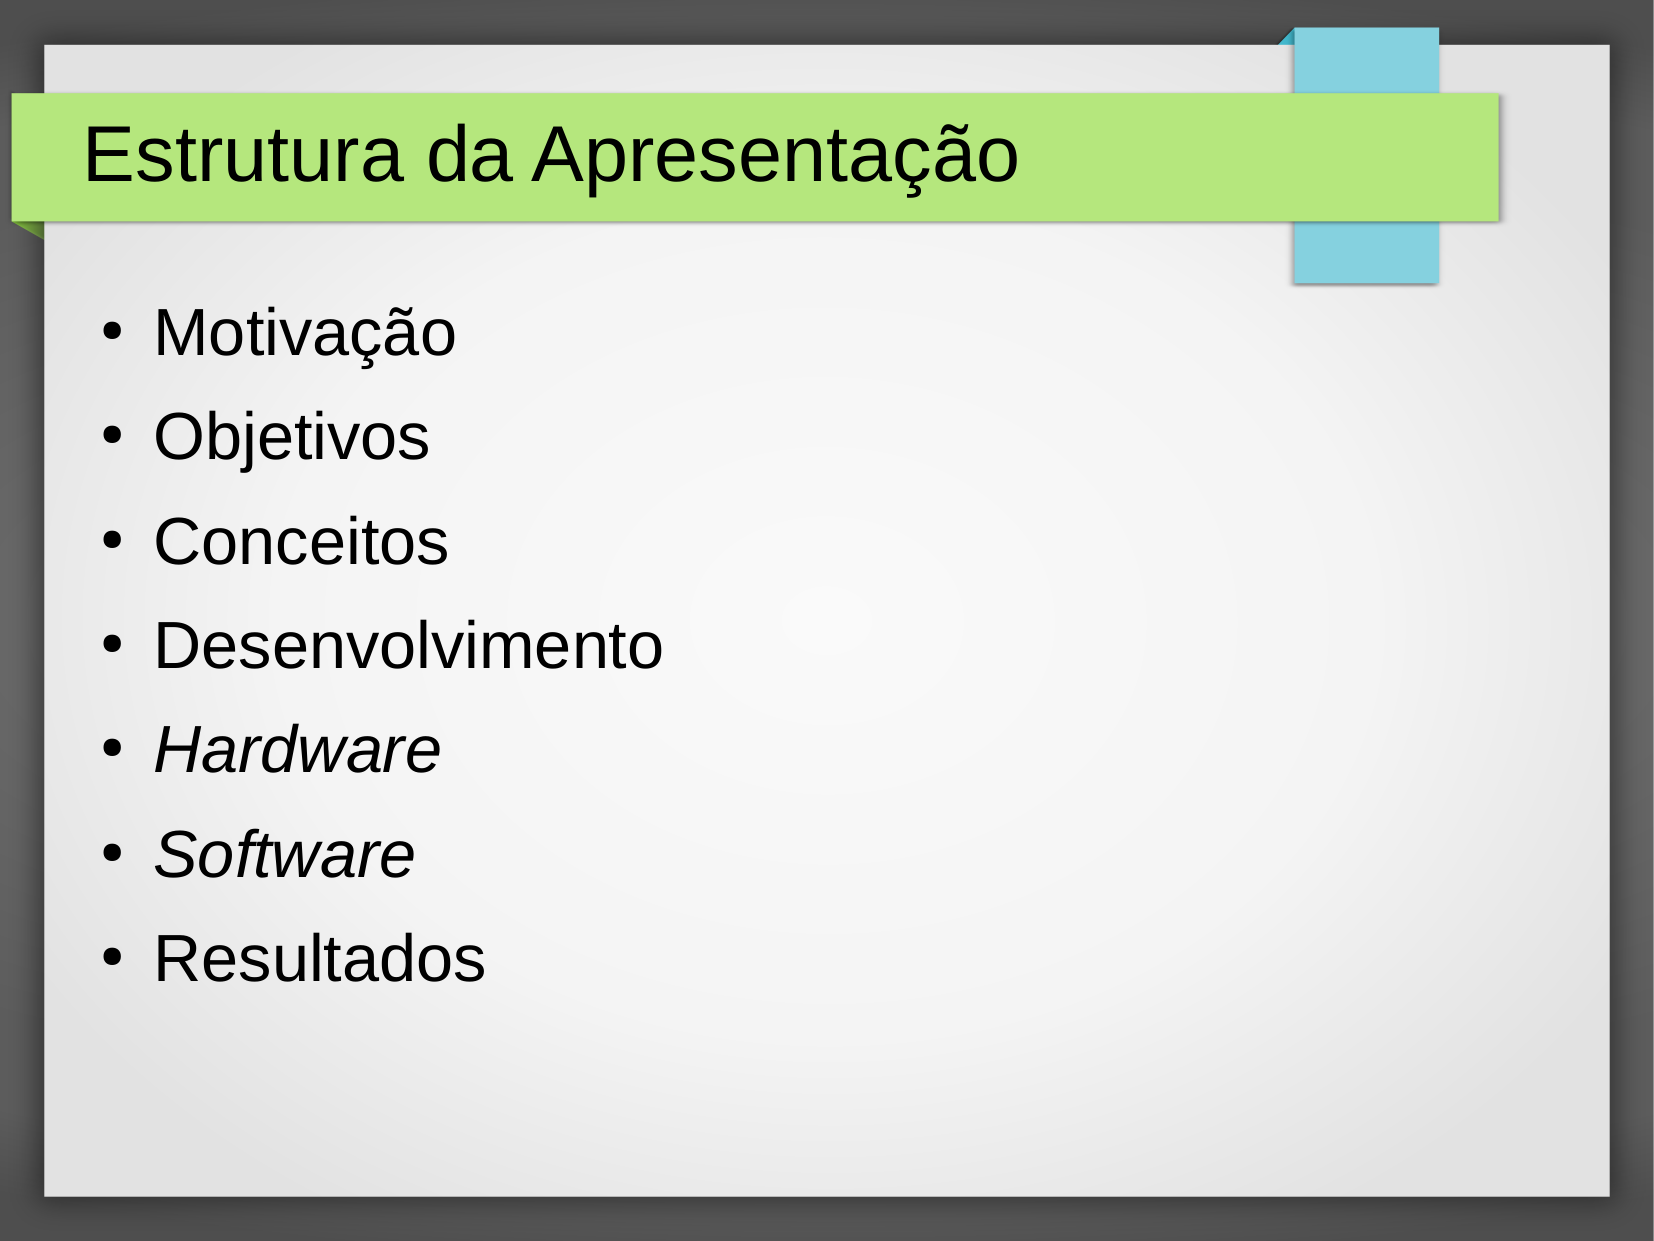

# Estrutura da Apresentação
Motivação
Objetivos
Conceitos
Desenvolvimento
Hardware
Software
Resultados